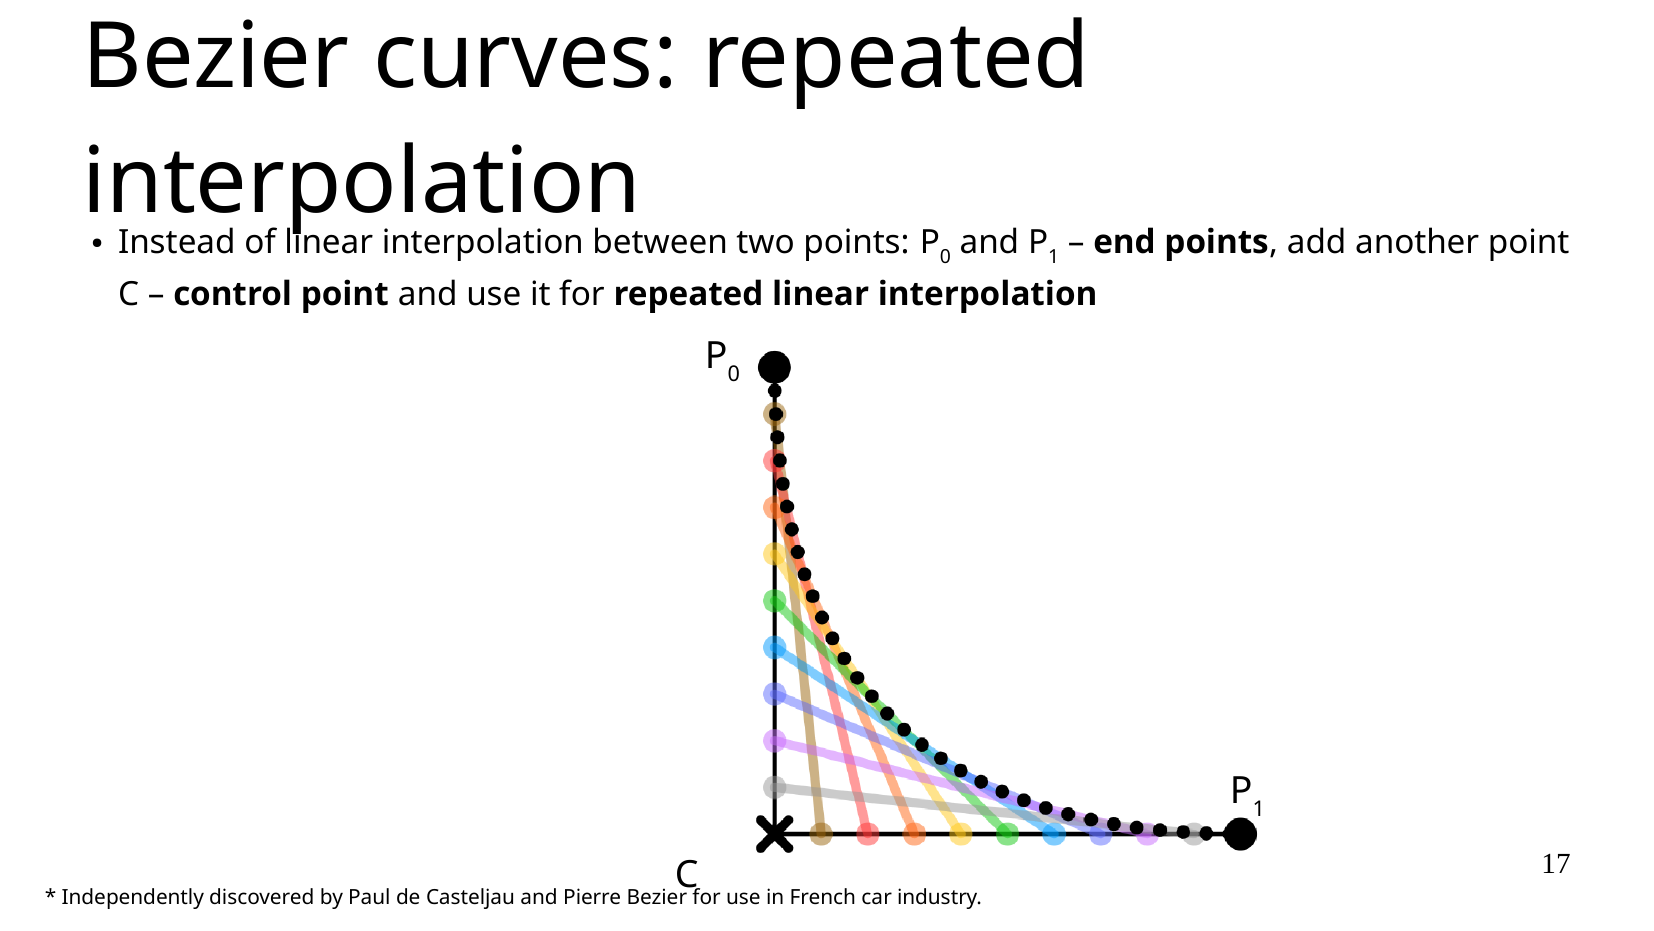

# Bezier curves: repeated interpolation
Instead of linear interpolation between two points: P0 and P1 – end points, add another point C – control point and use it for repeated linear interpolation
P0
P1
C
17
* Independently discovered by Paul de Casteljau and Pierre Bezier for use in French car industry.